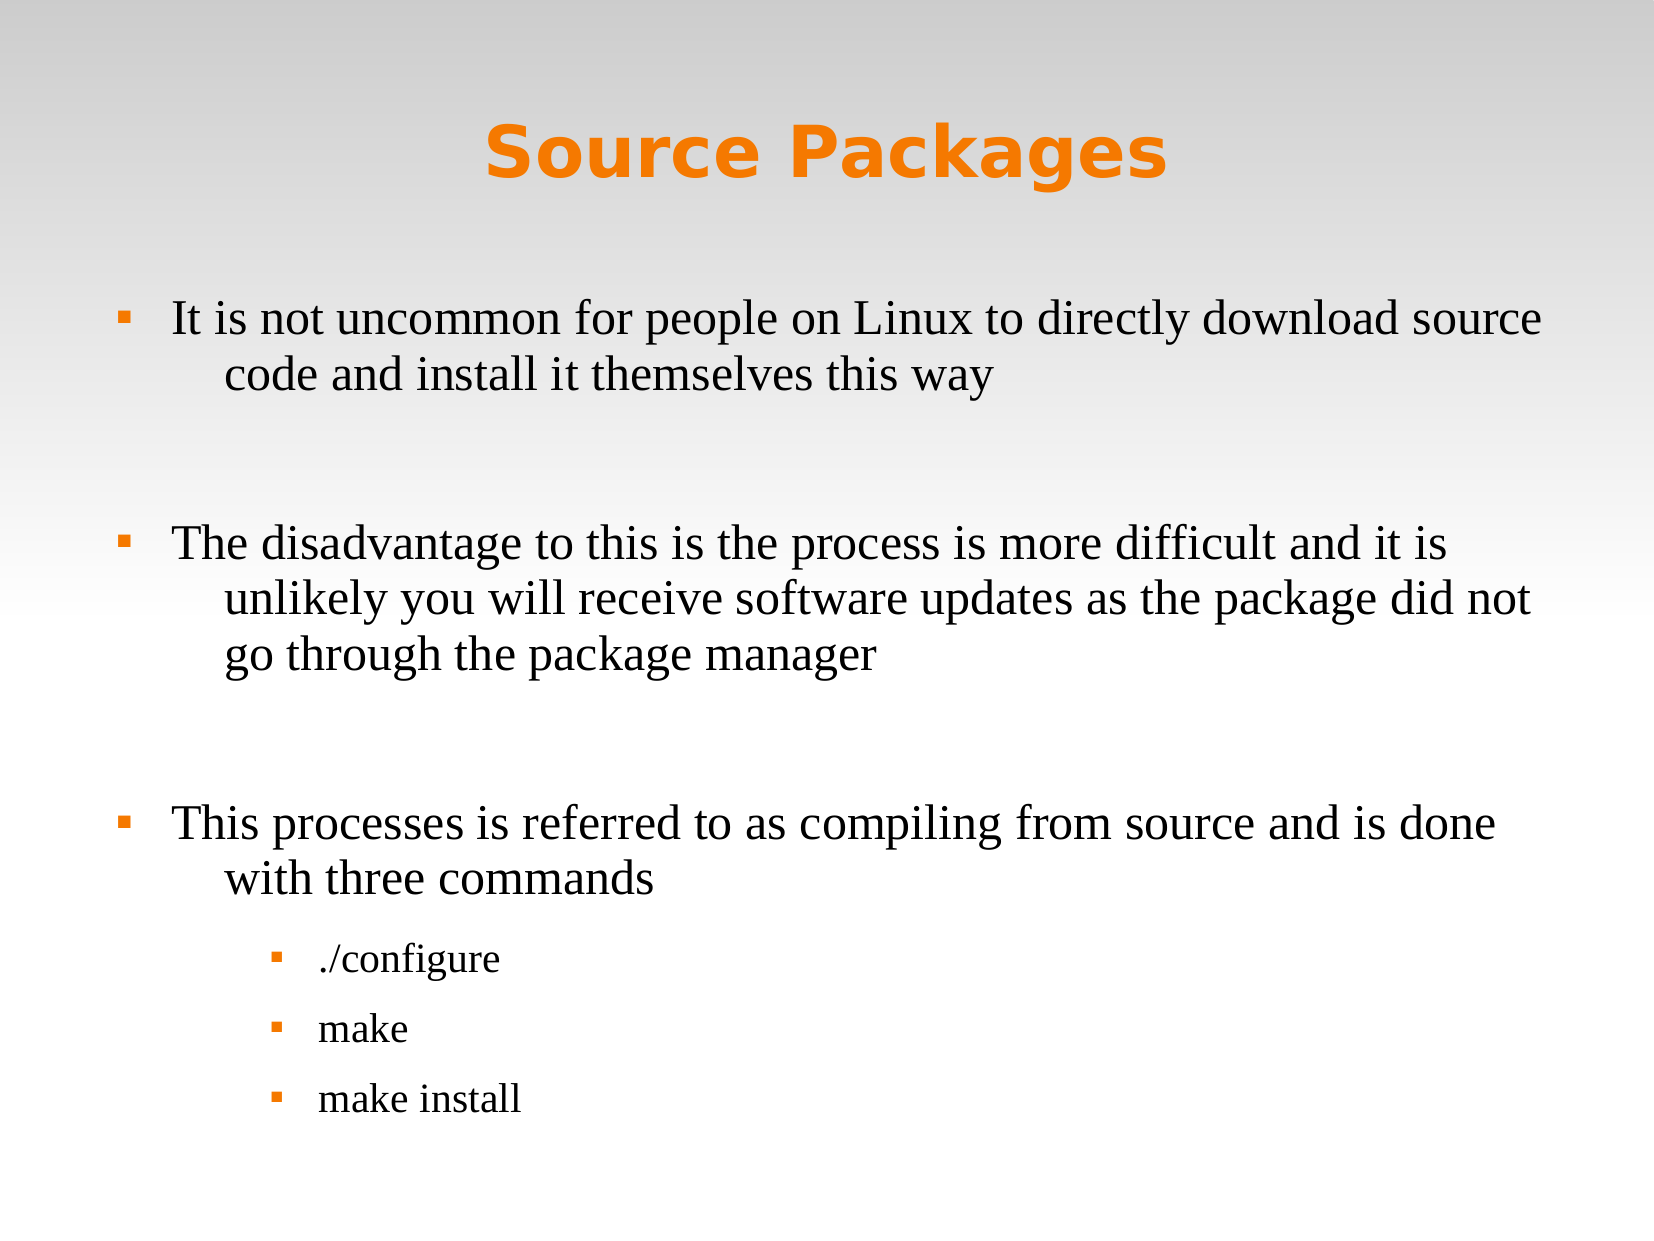

# Source Packages
It is not uncommon for people on Linux to directly download source code and install it themselves this way
The disadvantage to this is the process is more difficult and it is unlikely you will receive software updates as the package did not go through the package manager
This processes is referred to as compiling from source and is done with three commands
./configure
make
make install